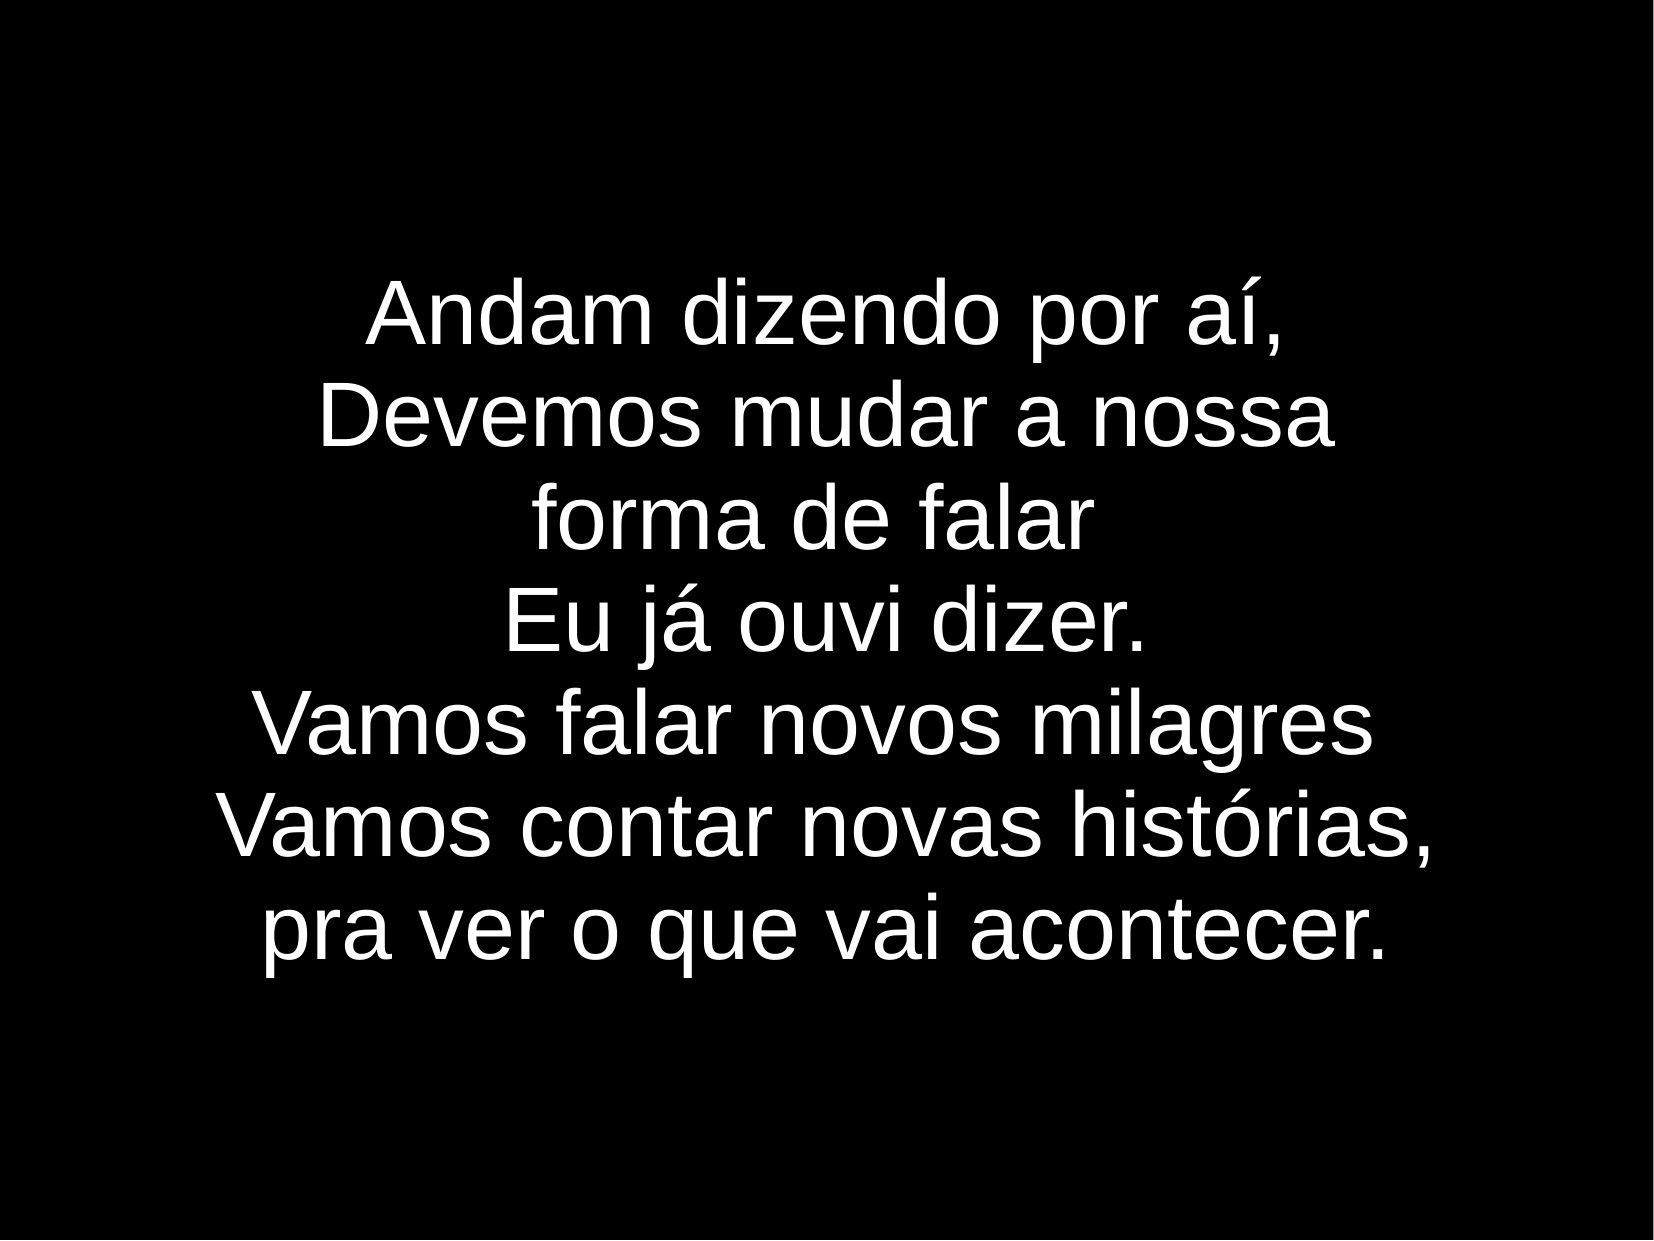

# Andam dizendo por aí,
Devemos mudar a nossa
forma de falar
Eu já ouvi dizer.
Vamos falar novos milagres
Vamos contar novas histórias,
pra ver o que vai acontecer.